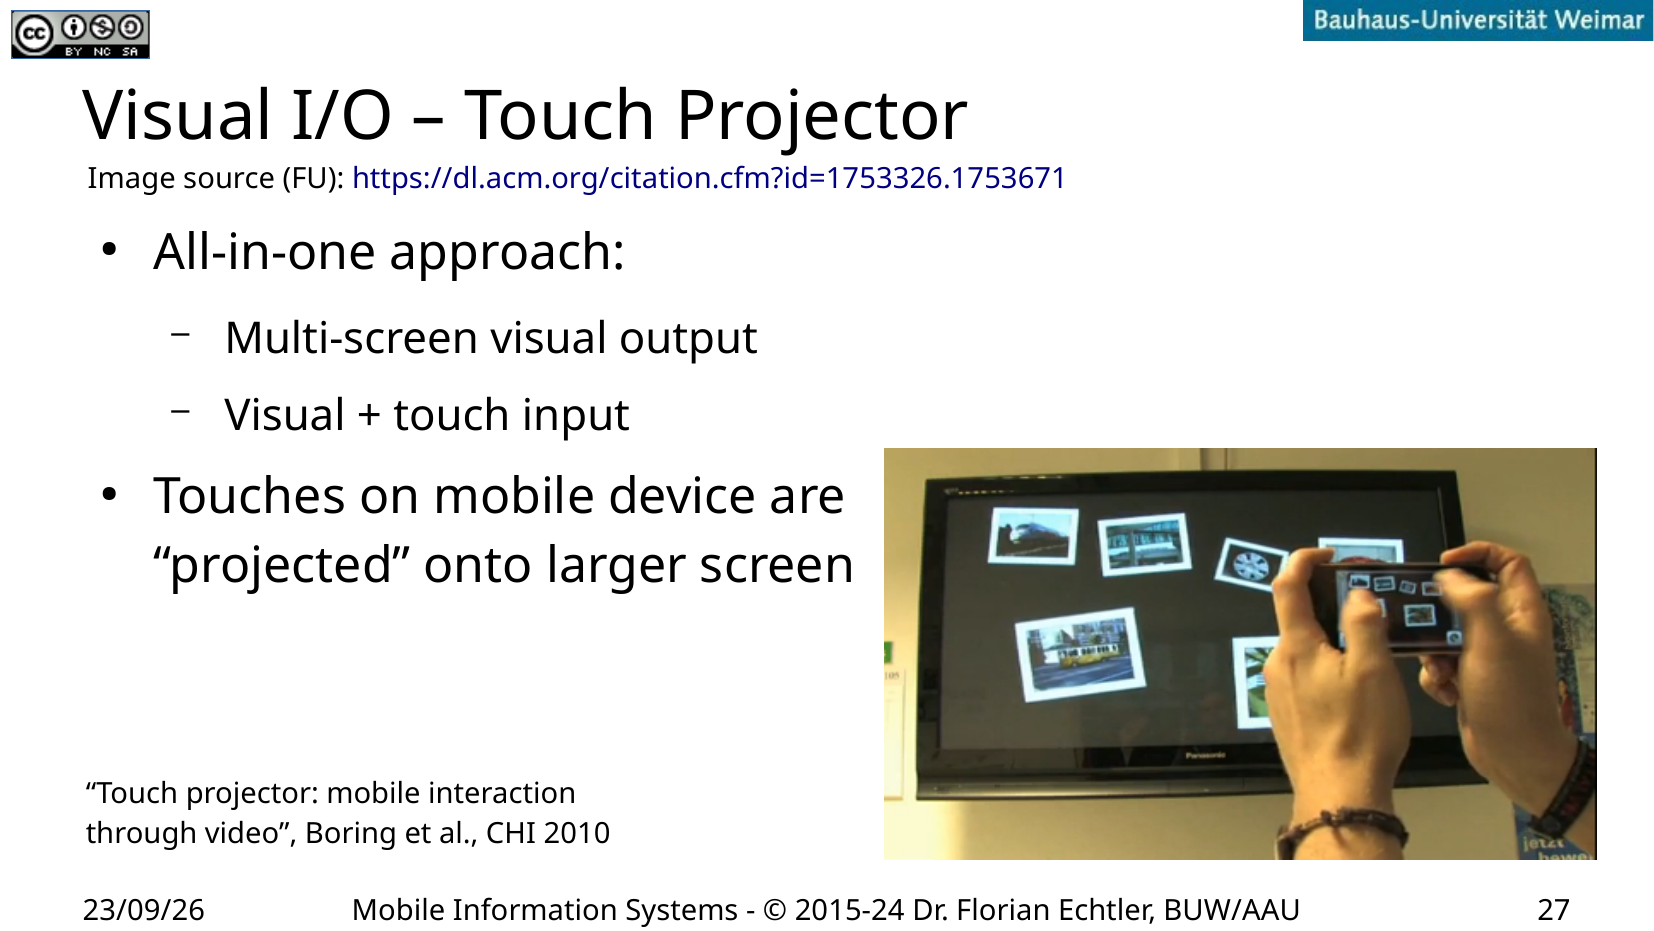

# Visual I/O – Touch Projector
Image source (FU): https://dl.acm.org/citation.cfm?id=1753326.1753671
All-in-one approach:
Multi-screen visual output
Visual + touch input
Touches on mobile device are “projected” onto larger screen
“Touch projector: mobile interaction through video”, Boring et al., CHI 2010
Mobile Information Systems - © 2015-24 Dr. Florian Echtler, BUW/AAU
27